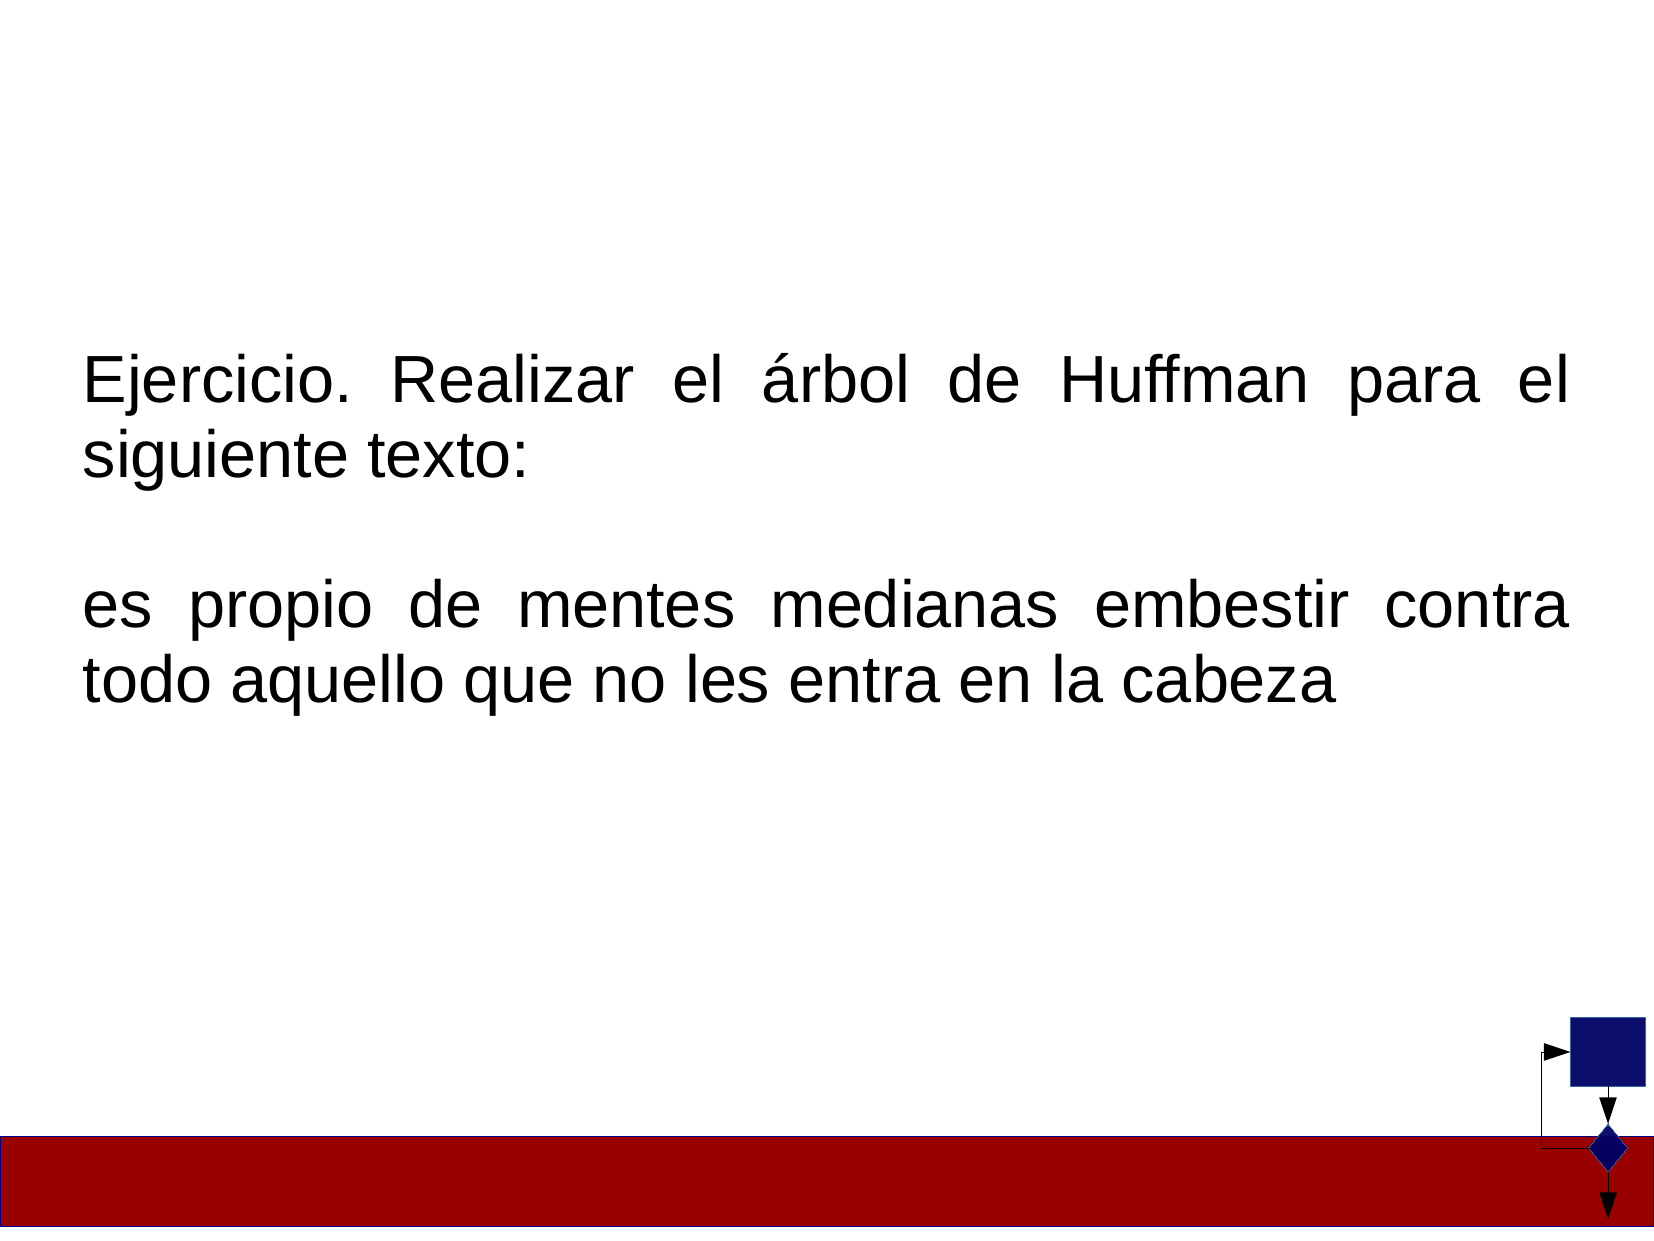

# Ejercicio. Realizar el árbol de Huffman para el siguiente texto:
es propio de mentes medianas embestir contra todo aquello que no les entra en la cabeza